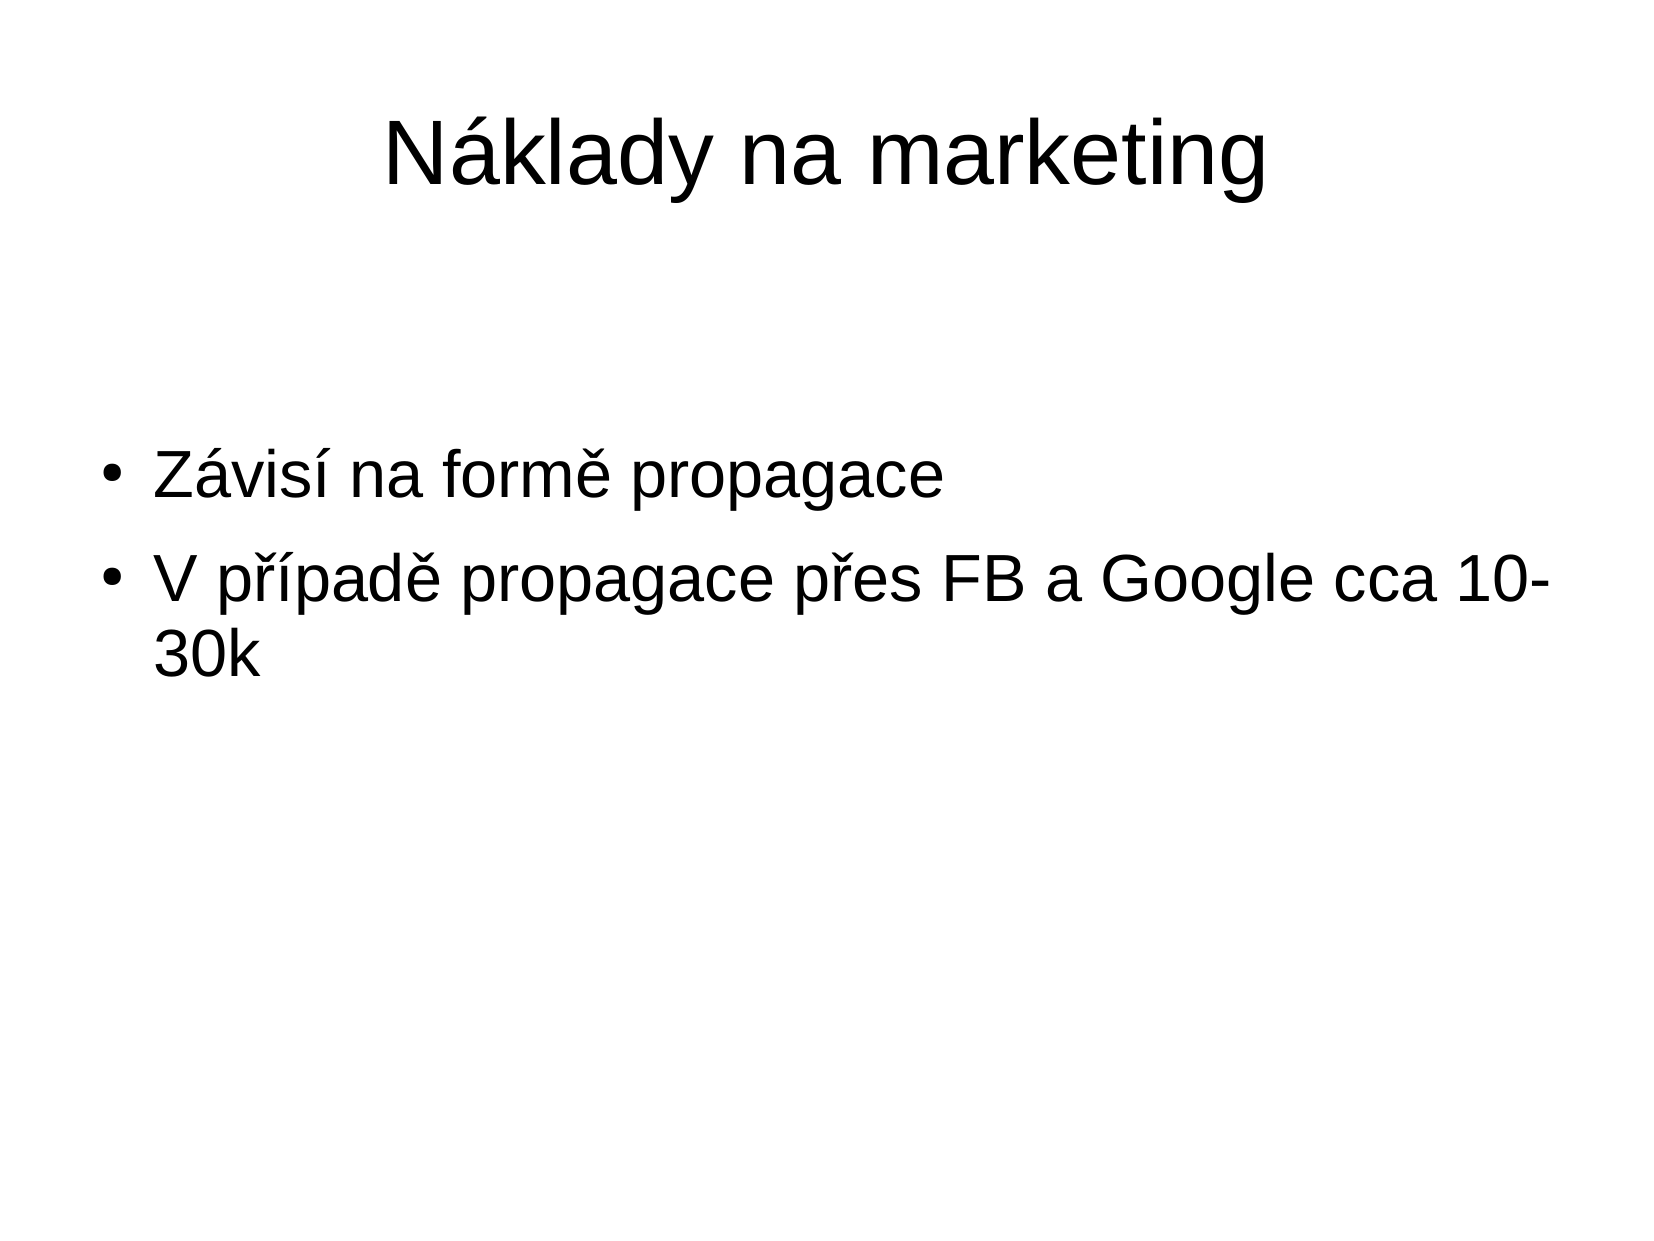

# Náklady na marketing
Závisí na formě propagace
V případě propagace přes FB a Google cca 10-30k